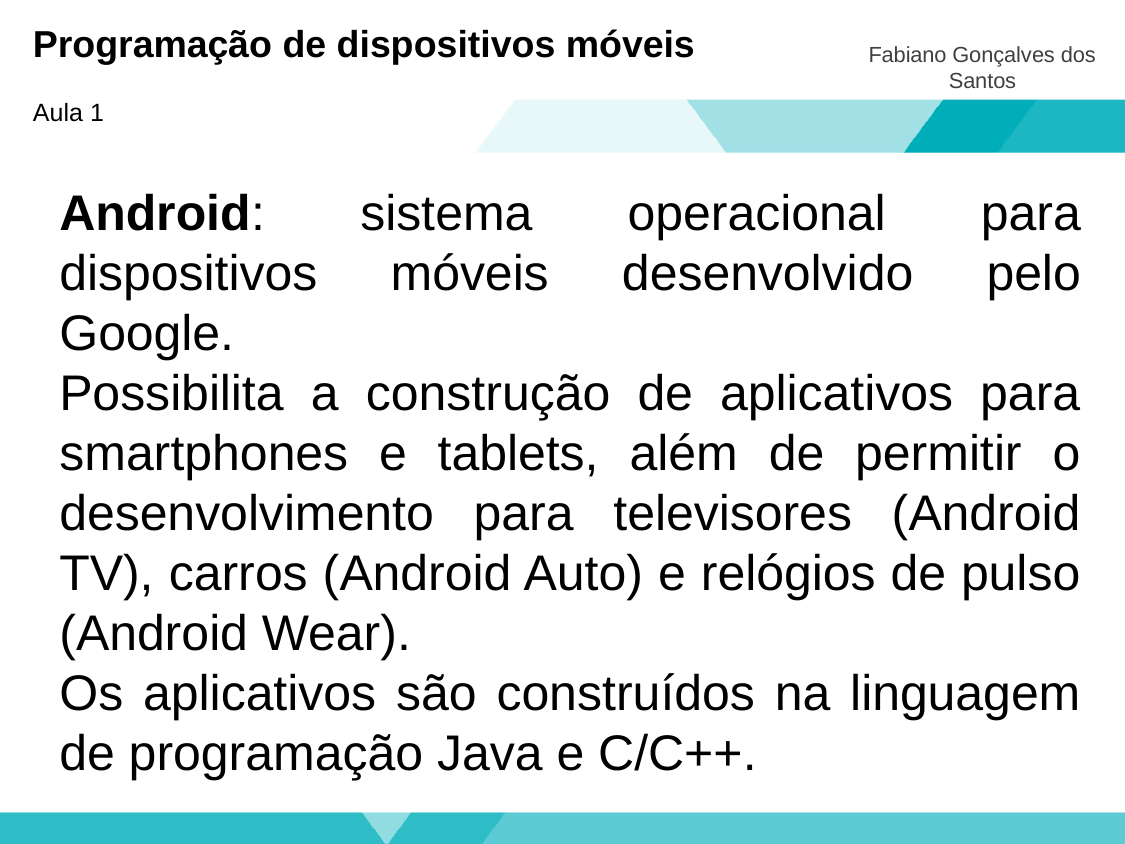

# Programação de dispositivos móveis
Fabiano Gonçalves dos Santos
Aula 1
Android: sistema operacional para dispositivos móveis desenvolvido pelo Google.
Possibilita a construção de aplicativos para smartphones e tablets, além de permitir o desenvolvimento para televisores (Android TV), carros (Android Auto) e relógios de pulso (Android Wear).
Os aplicativos são construídos na linguagem de programação Java e C/C++.